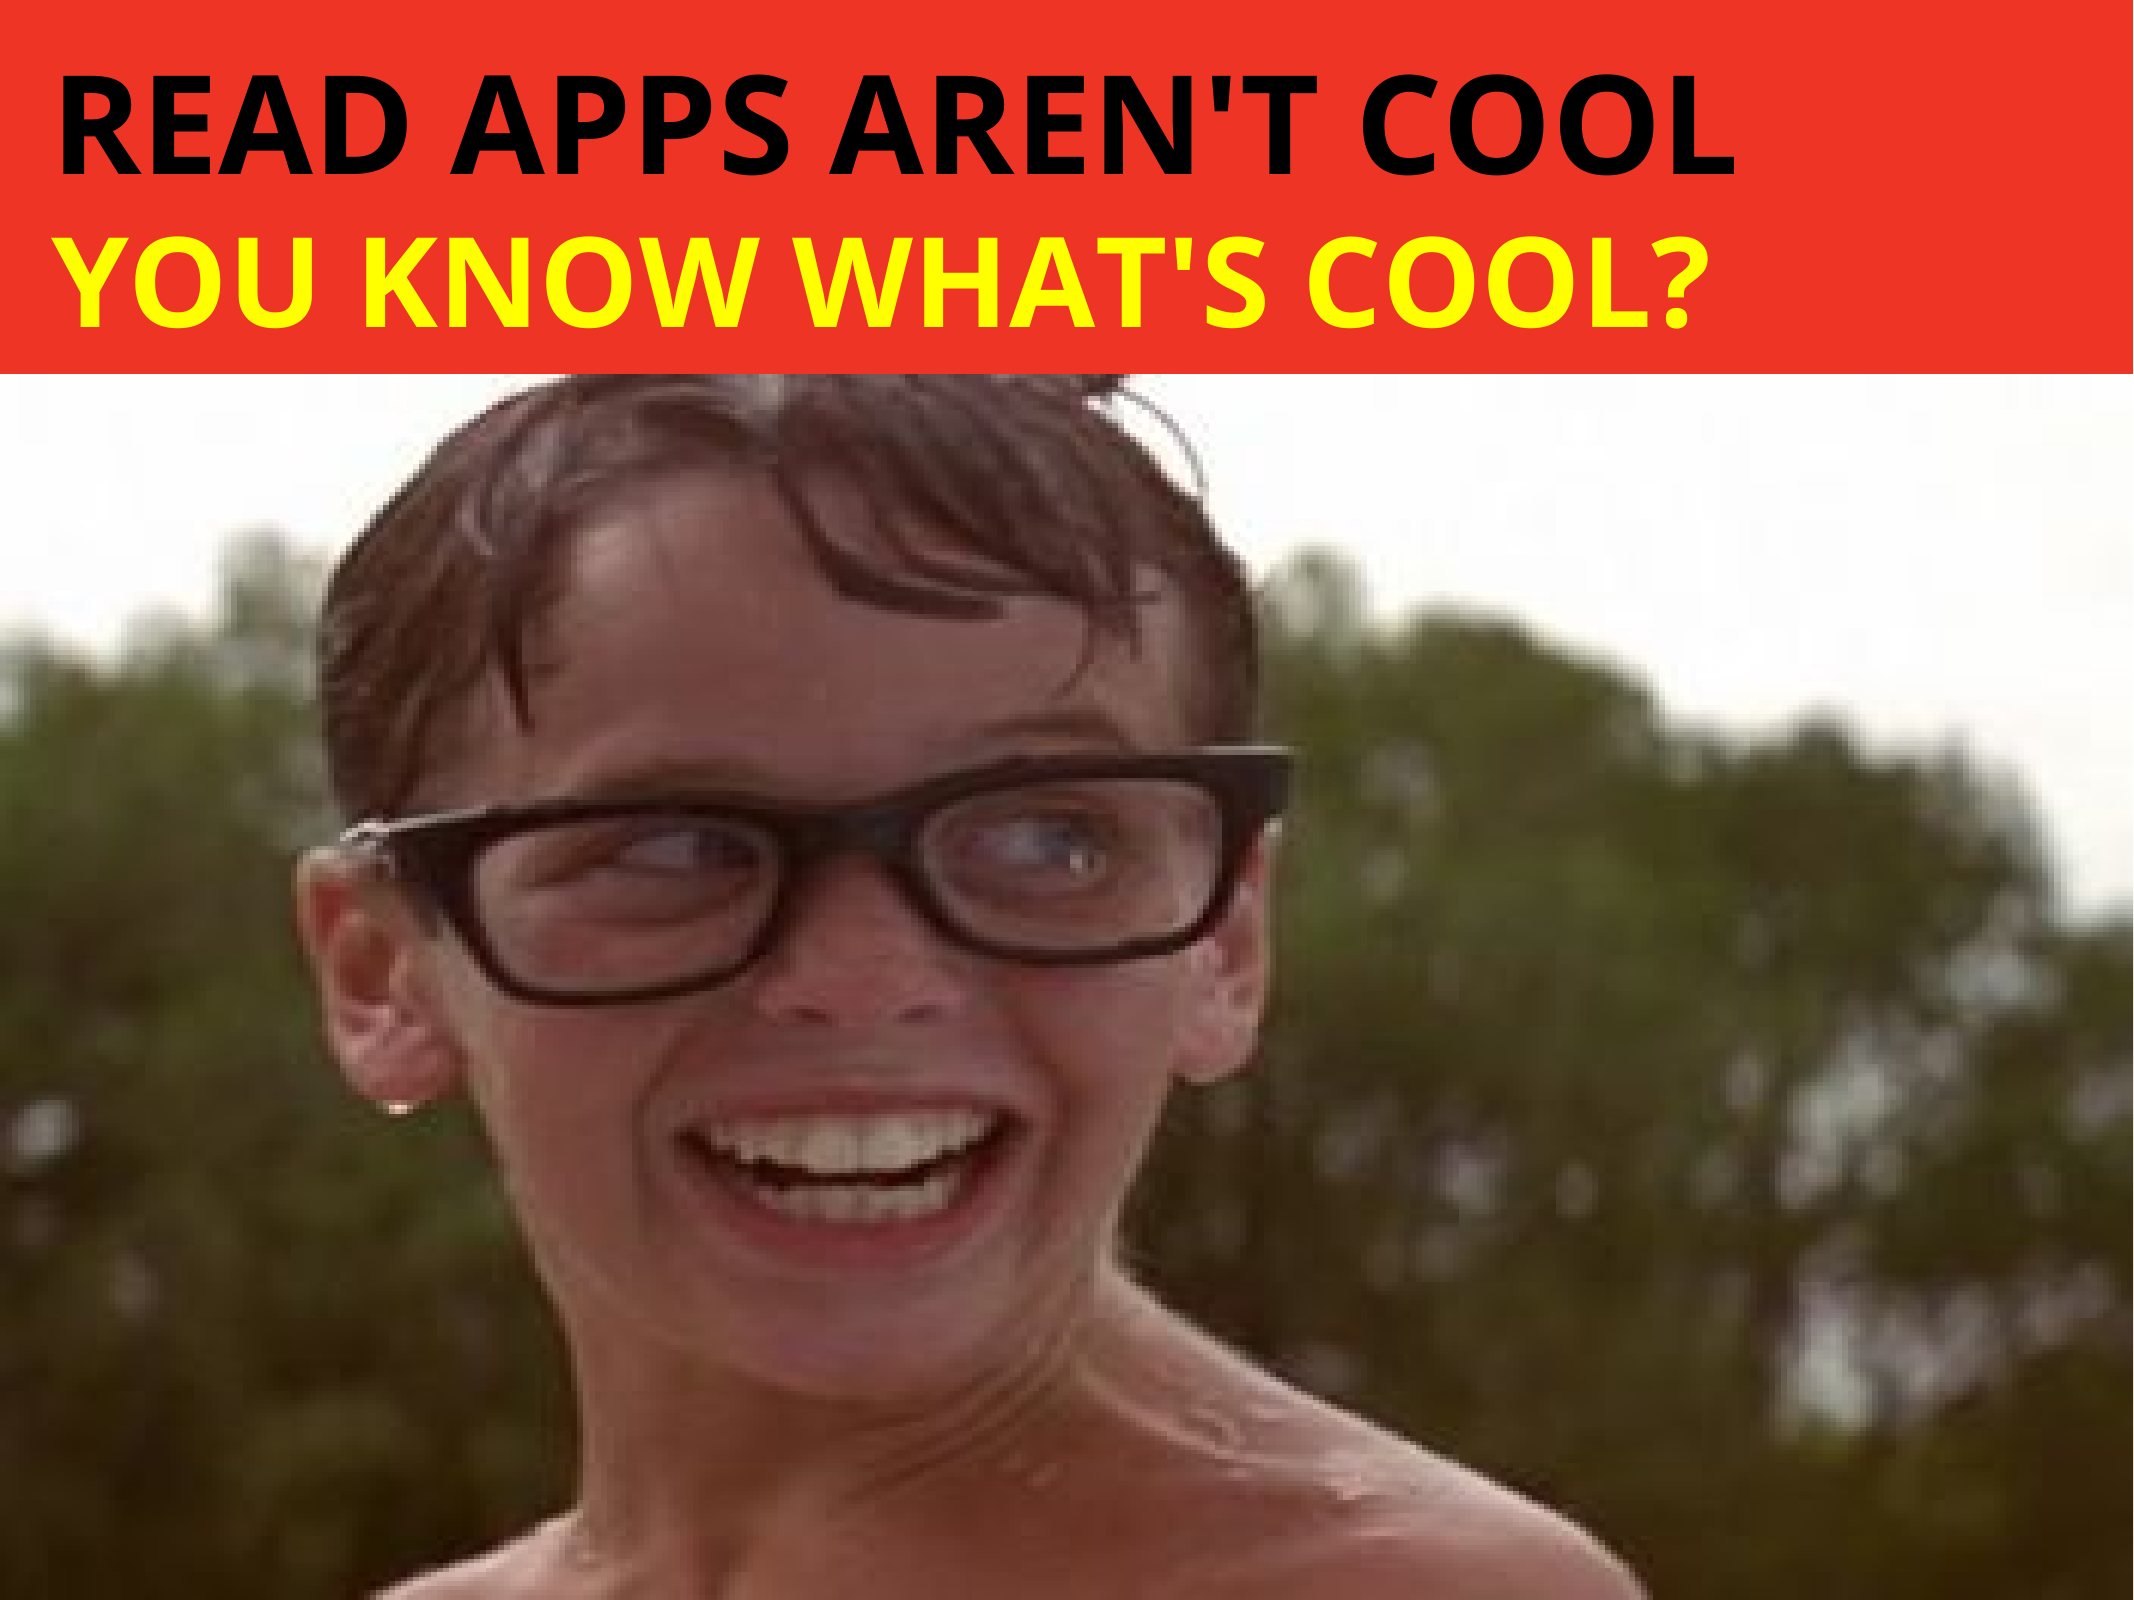

READ APPS AREN'T COOL
YOU KNOW WHAT'S COOL?